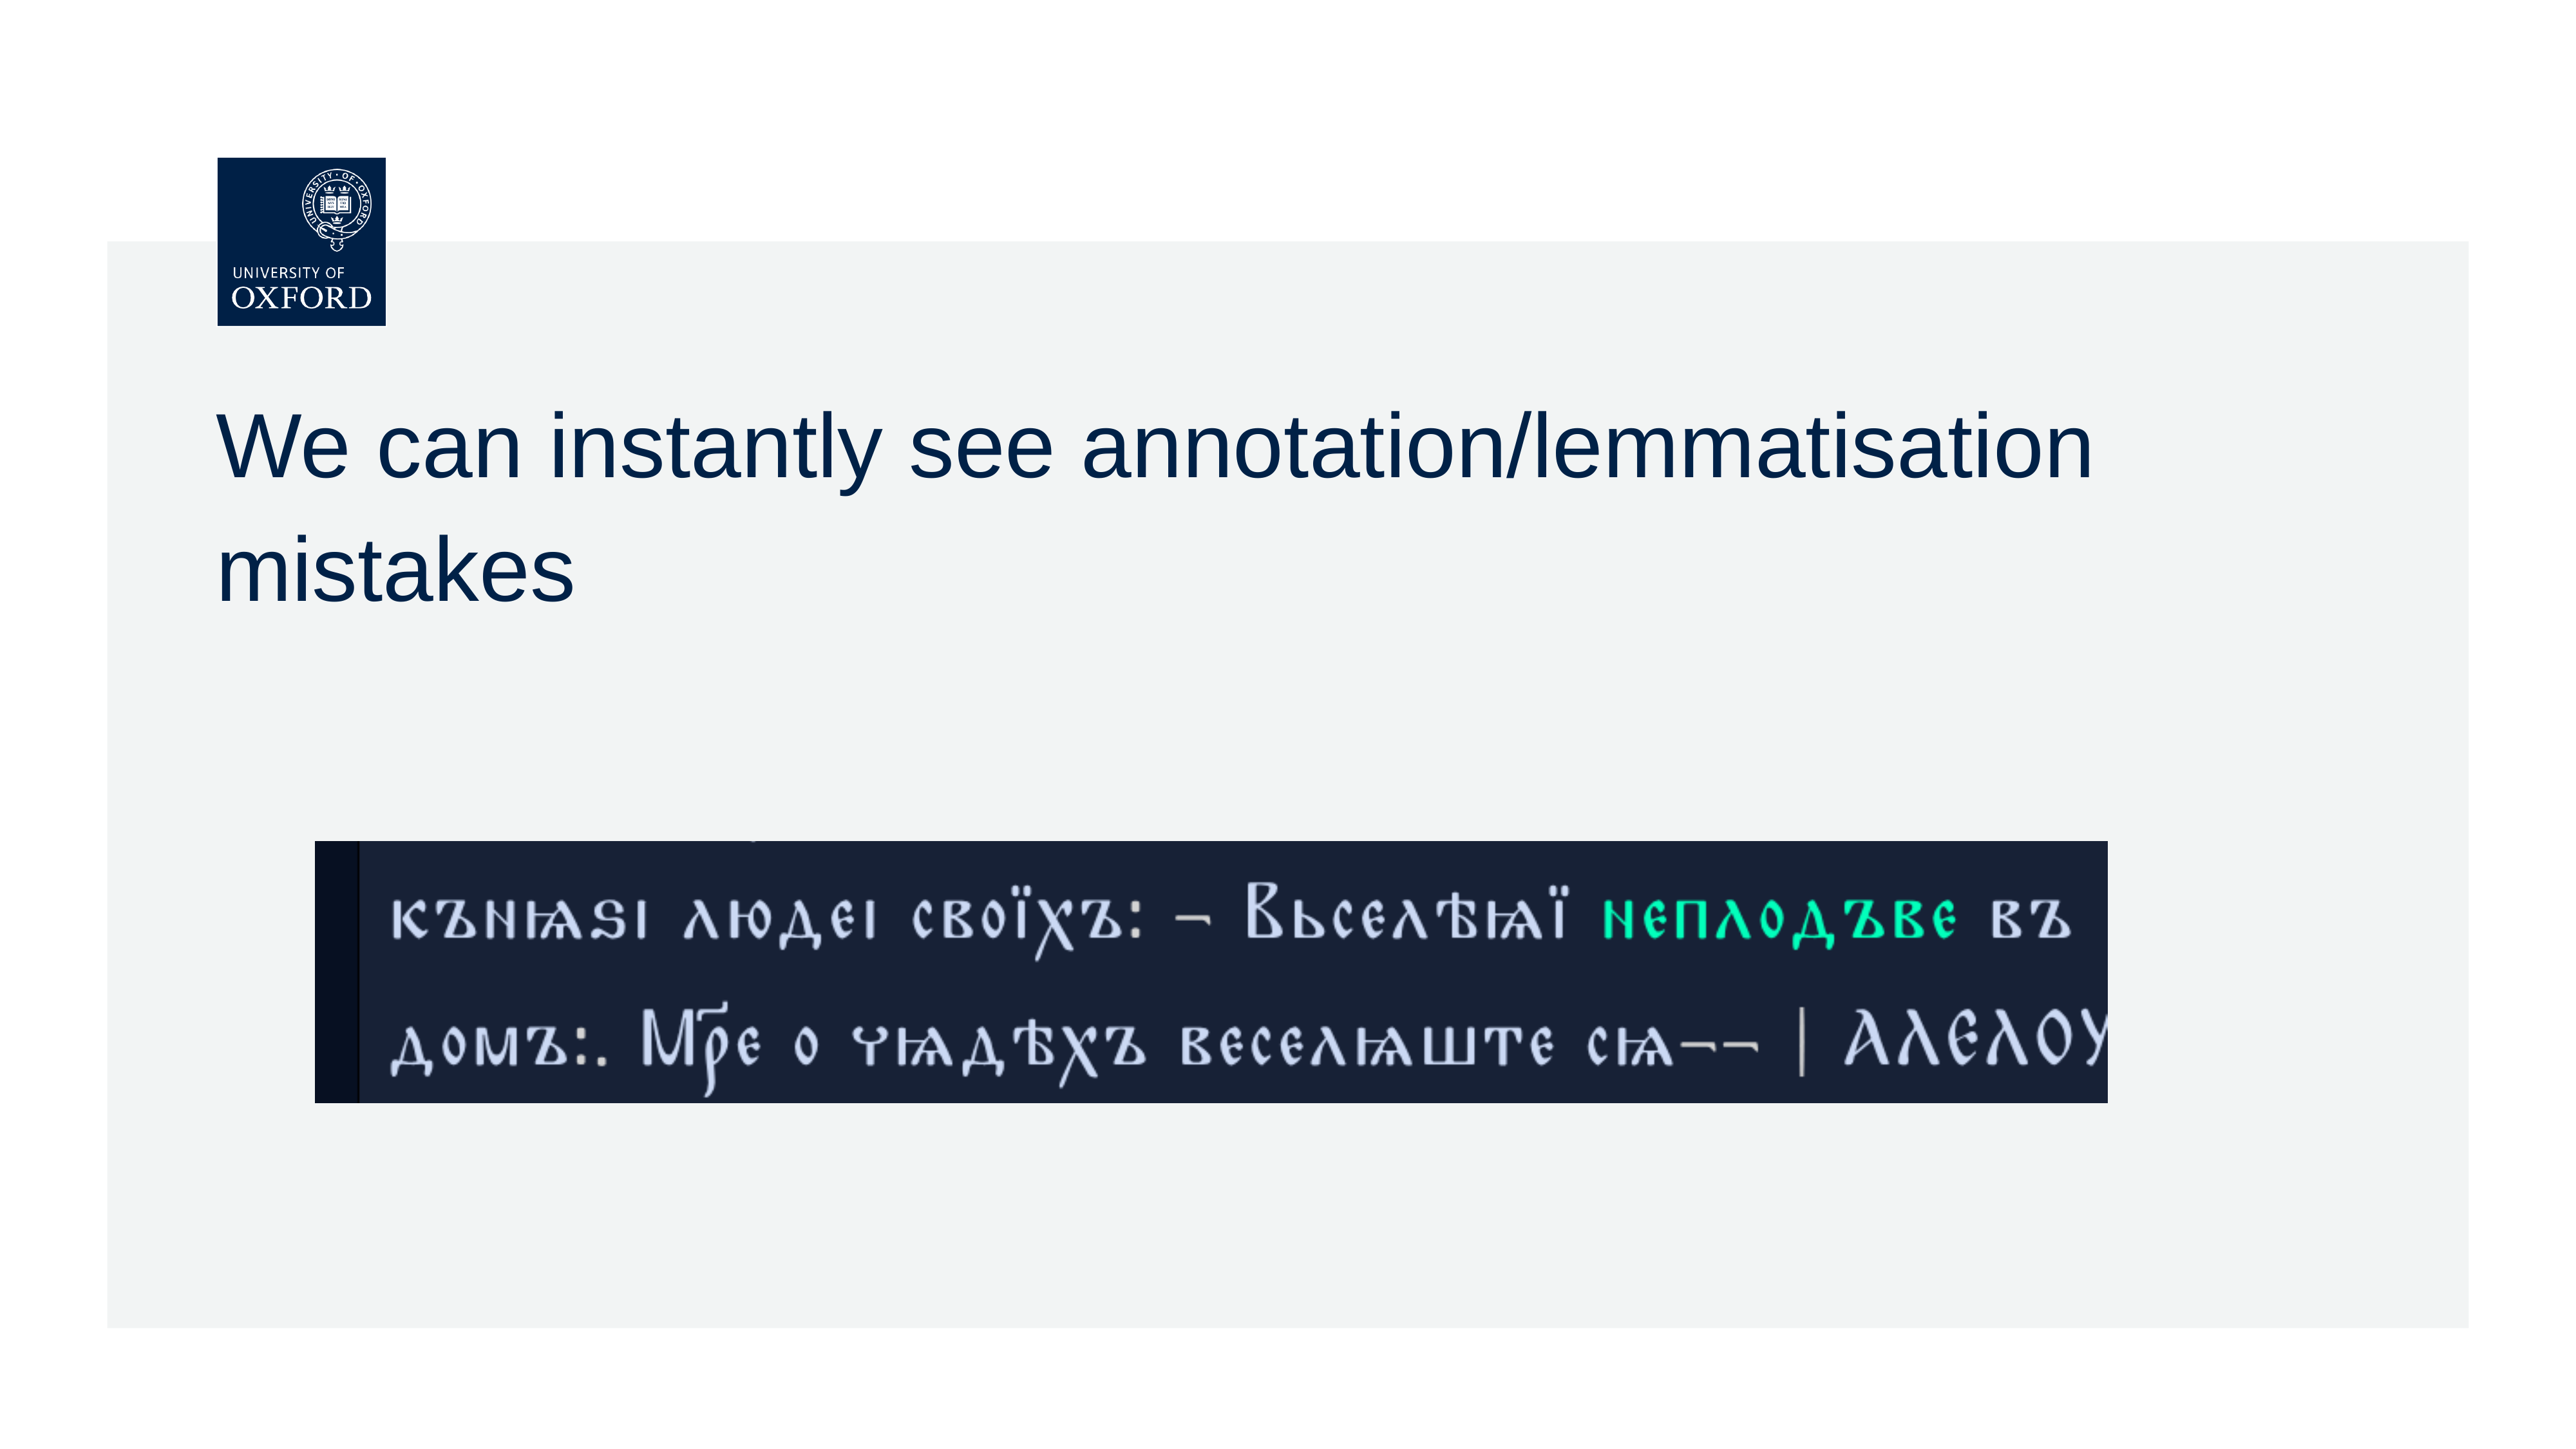

# We can instantly see annotation/lemmatisation mistakes